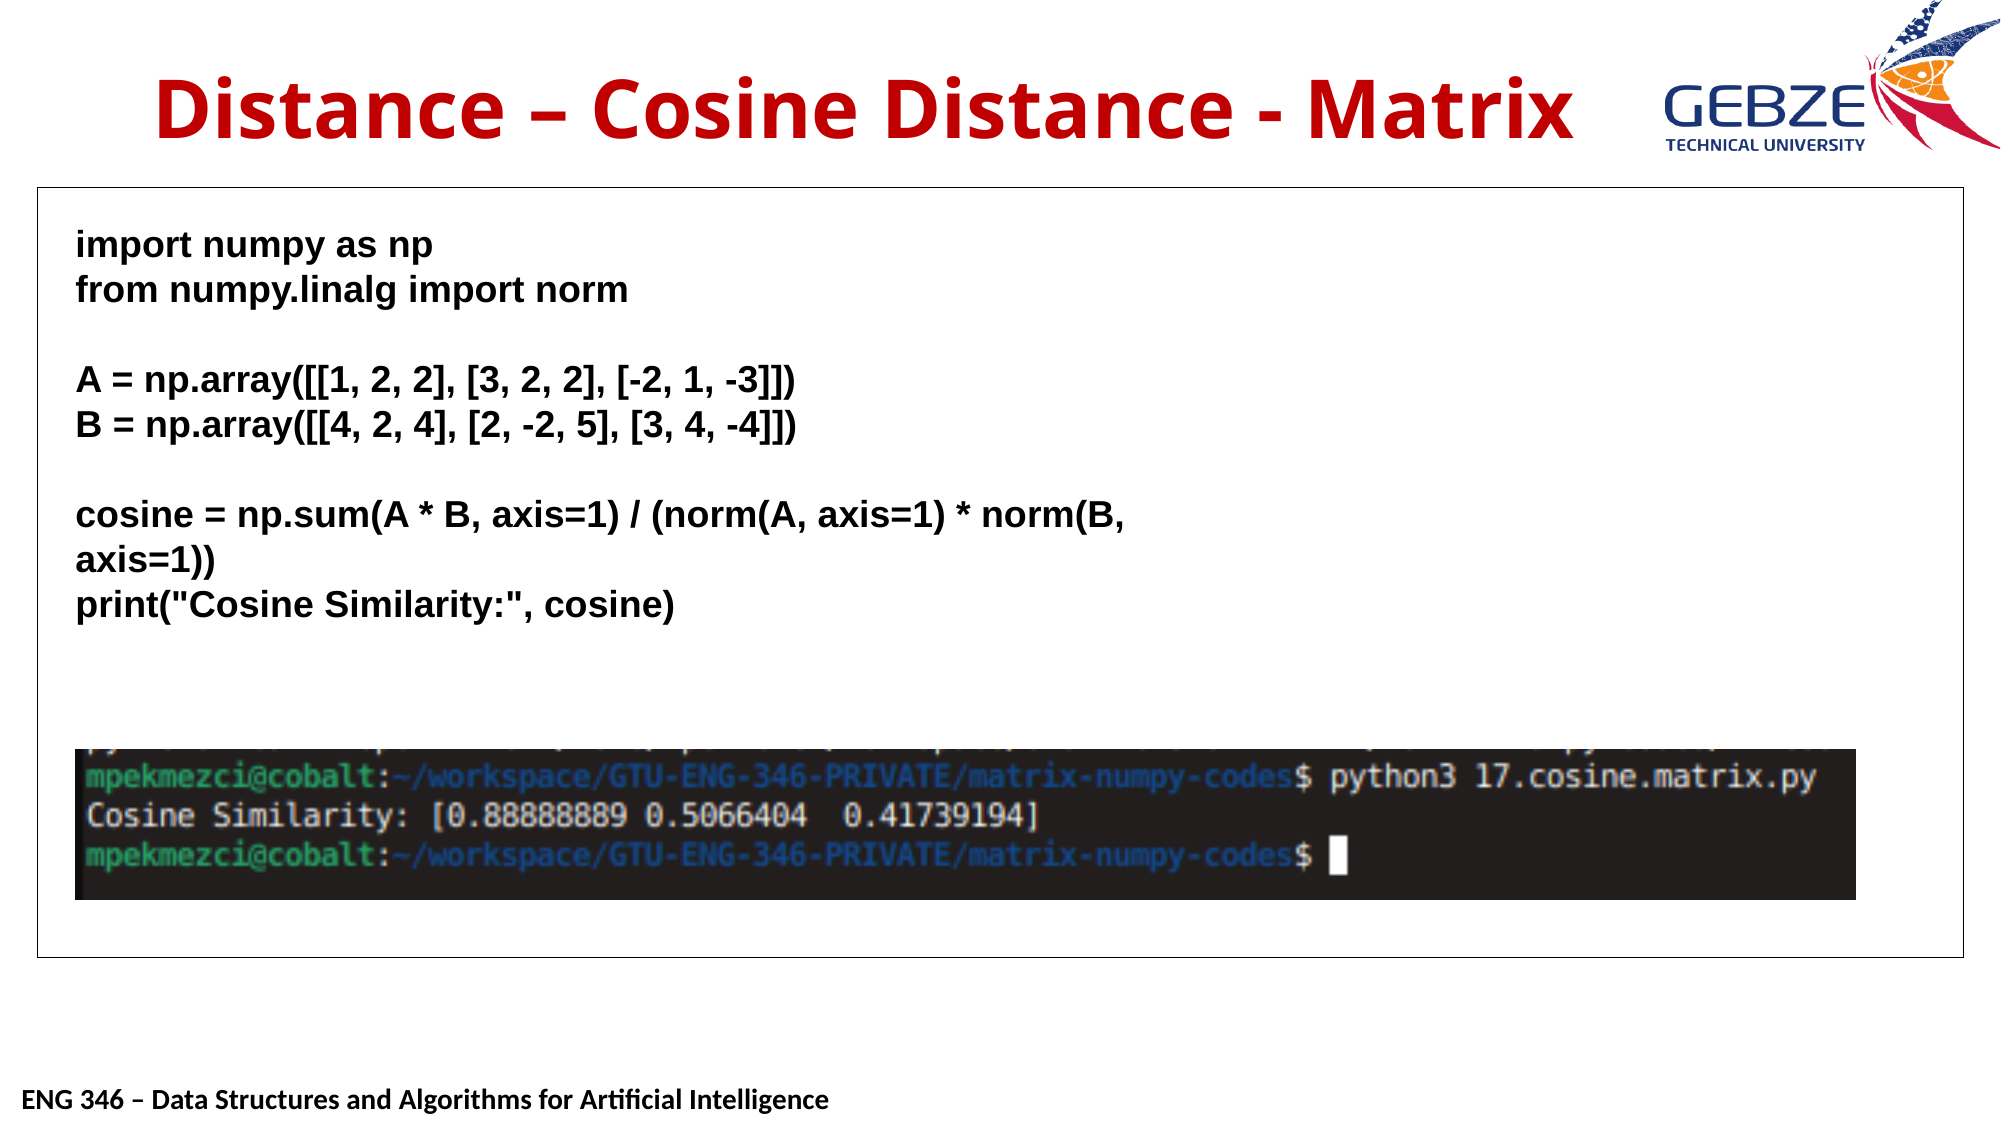

# Distance – Cosine Distance - Matrix
import numpy as np
from numpy.linalg import norm
A = np.array([[1, 2, 2], [3, 2, 2], [-2, 1, -3]])
B = np.array([[4, 2, 4], [2, -2, 5], [3, 4, -4]])
cosine = np.sum(A * B, axis=1) / (norm(A, axis=1) * norm(B, axis=1))
print("Cosine Similarity:", cosine)